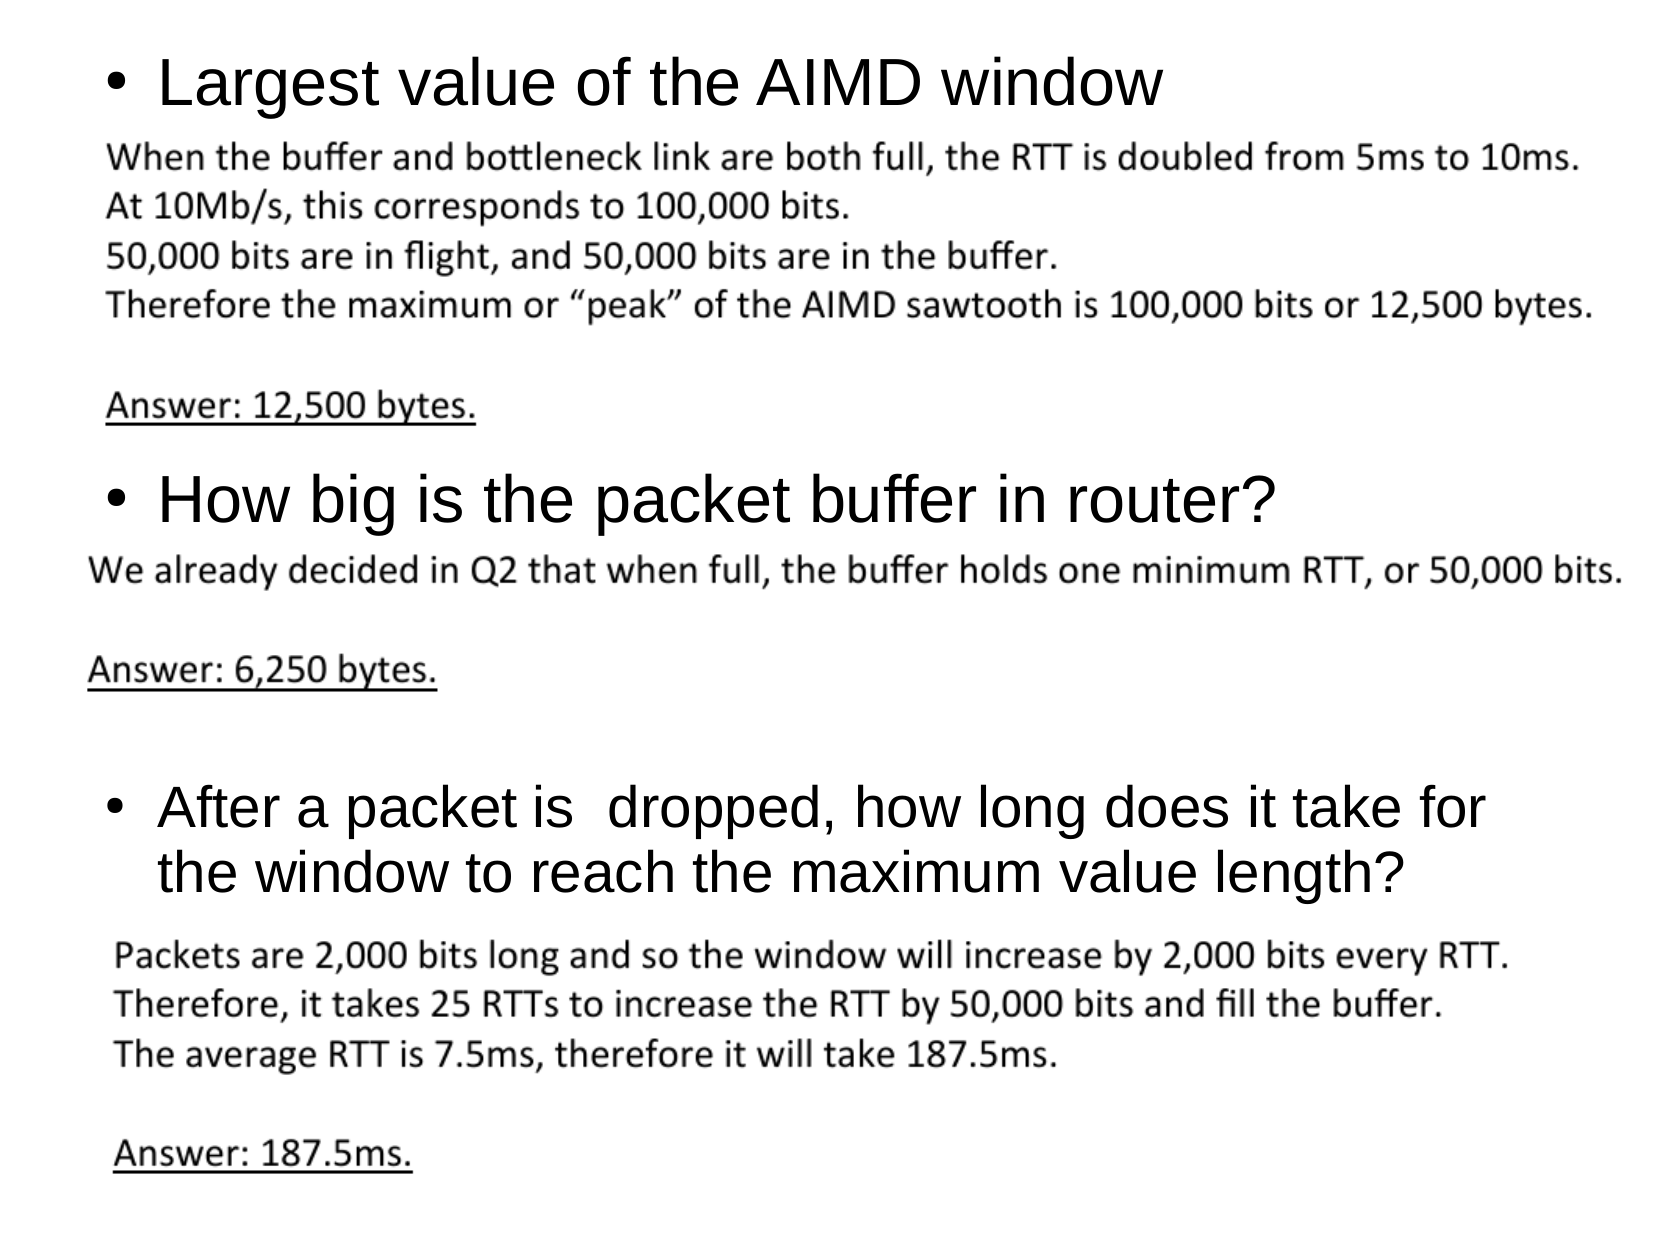

# Largest value of the AIMD window
How big is the packet buffer in router?
After a packet	is	dropped, how long does it take for the window to reach the maximum value length?